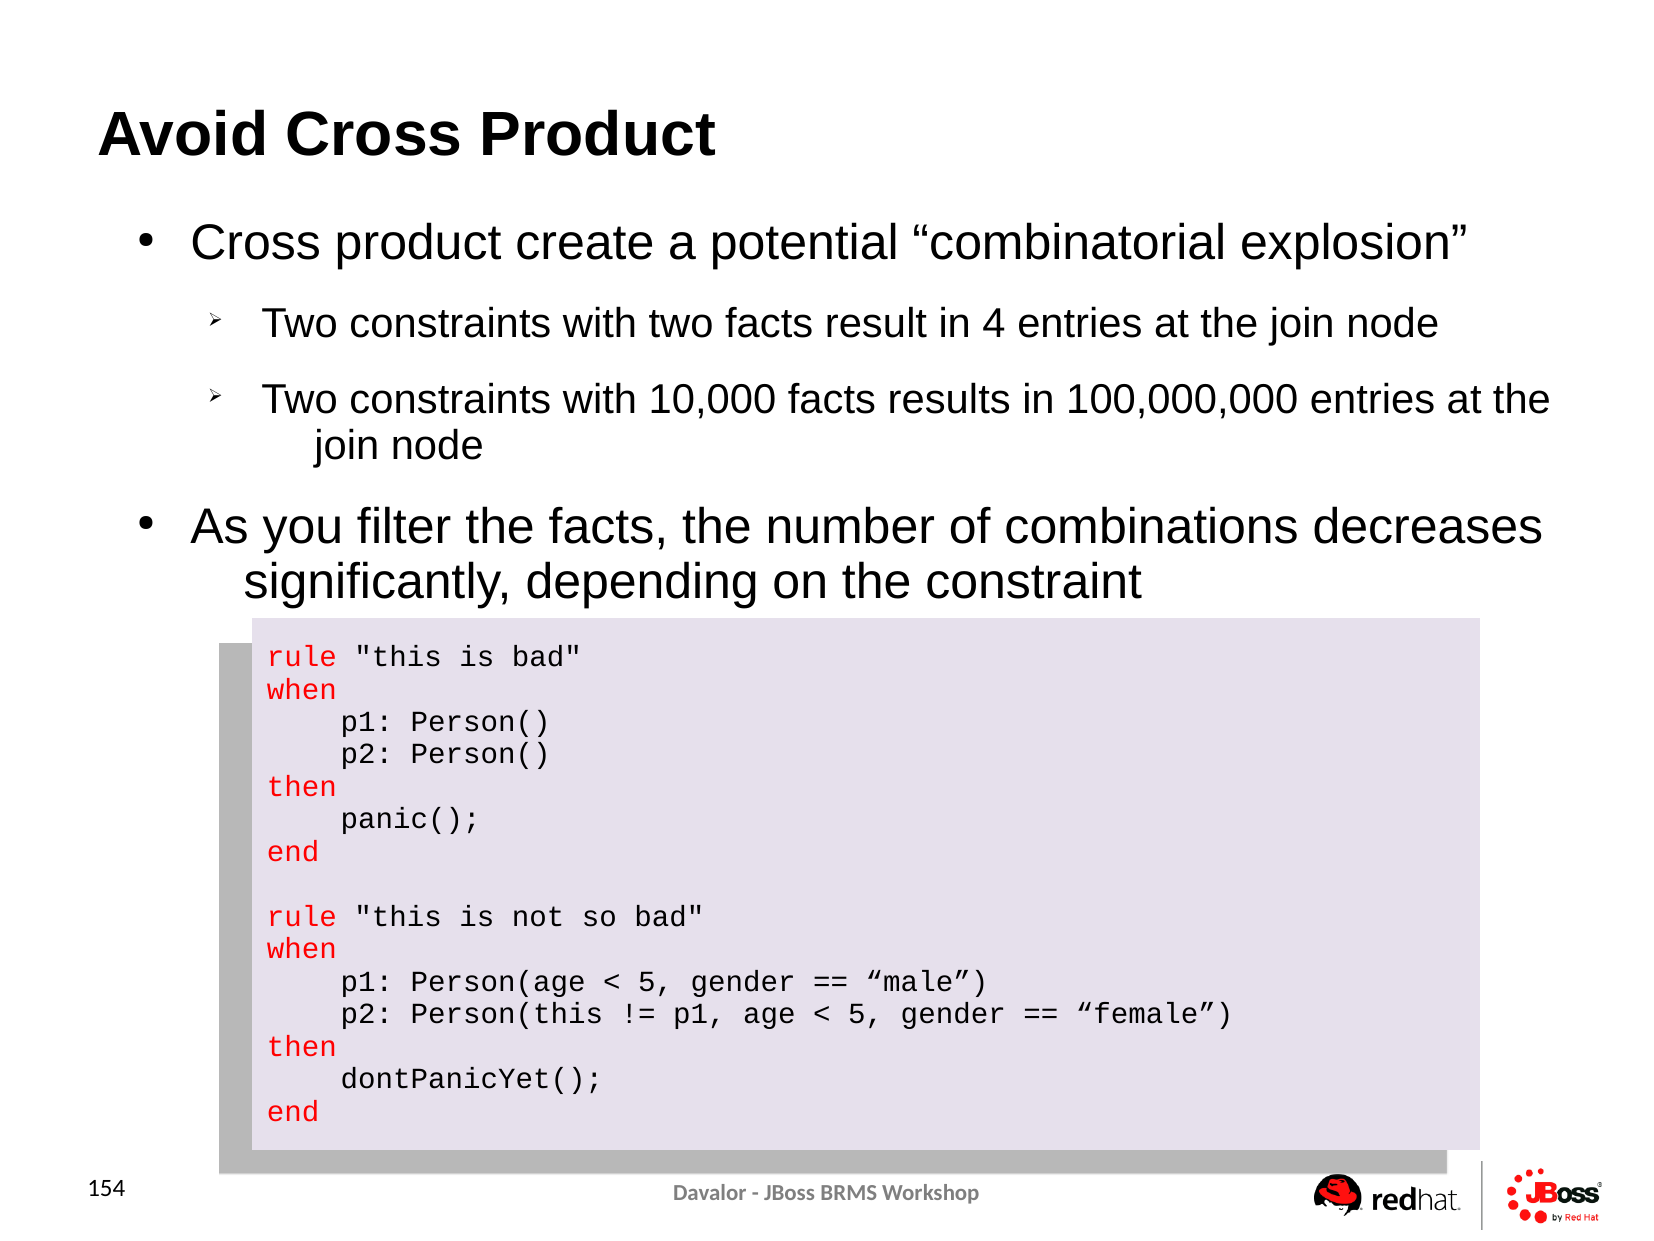

# Avoid Cross Product
Cross product create a potential “combinatorial explosion”
Two constraints with two facts result in 4 entries at the join node
Two constraints with 10,000 facts results in 100,000,000 entries at the join node
As you filter the facts, the number of combinations decreases significantly, depending on the constraint
rule "this is bad"
when
	p1: Person()
	p2: Person()
then
	panic();
end
rule "this is not so bad"
when
	p1: Person(age < 5, gender == “male”)
	p2: Person(this != p1, age < 5, gender == “female”)
then
	dontPanicYet();
end